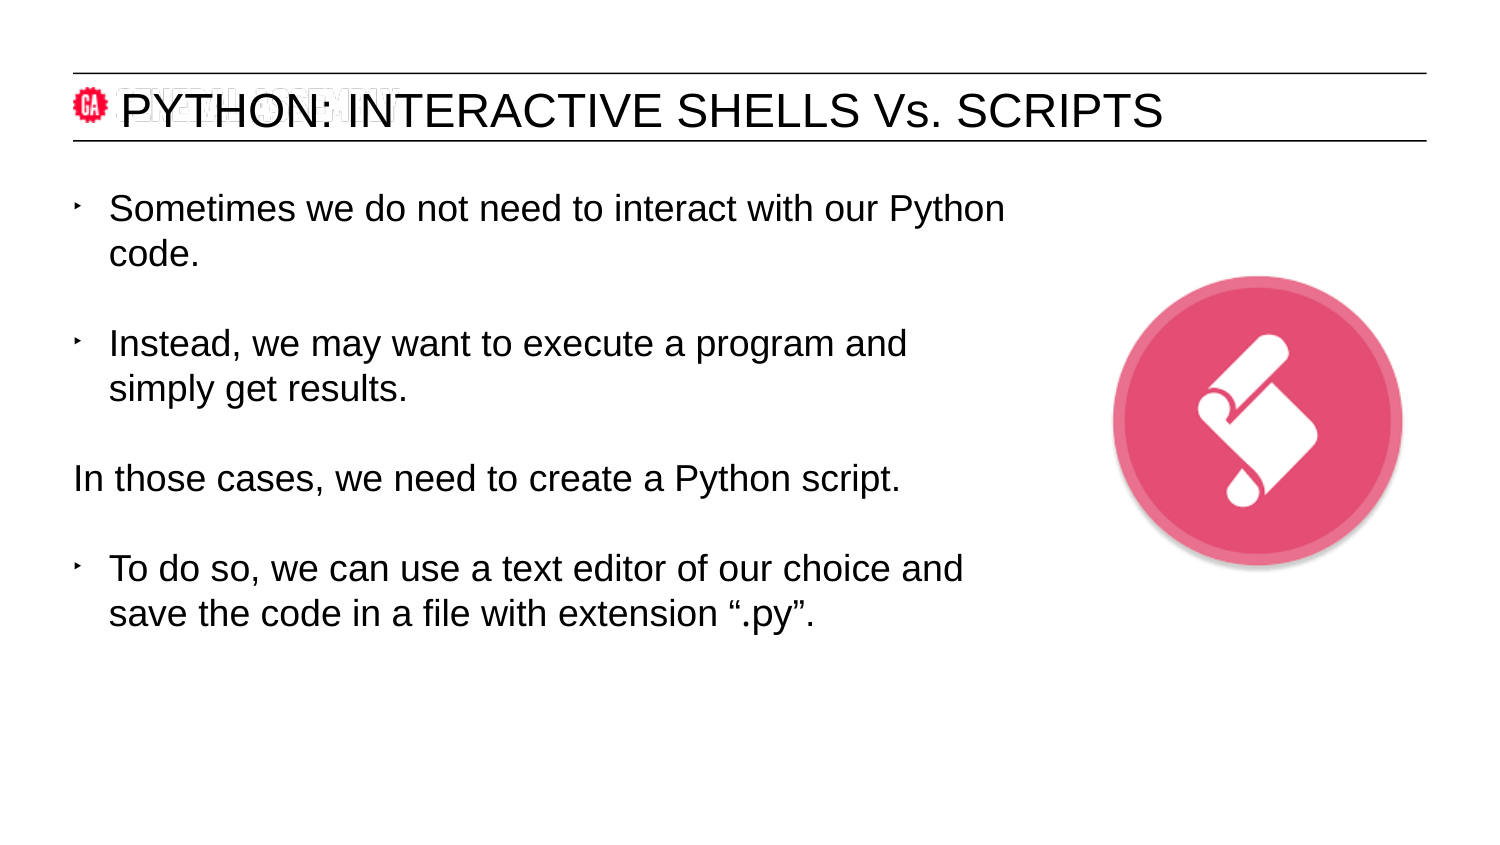

PYTHON: INTERACTIVE SHELLS Vs. SCRIPTS
Sometimes we do not need to interact with our Python code.
Instead, we may want to execute a program and simply get results.
In those cases, we need to create a Python script.
To do so, we can use a text editor of our choice and save the code in a file with extension “.py”.